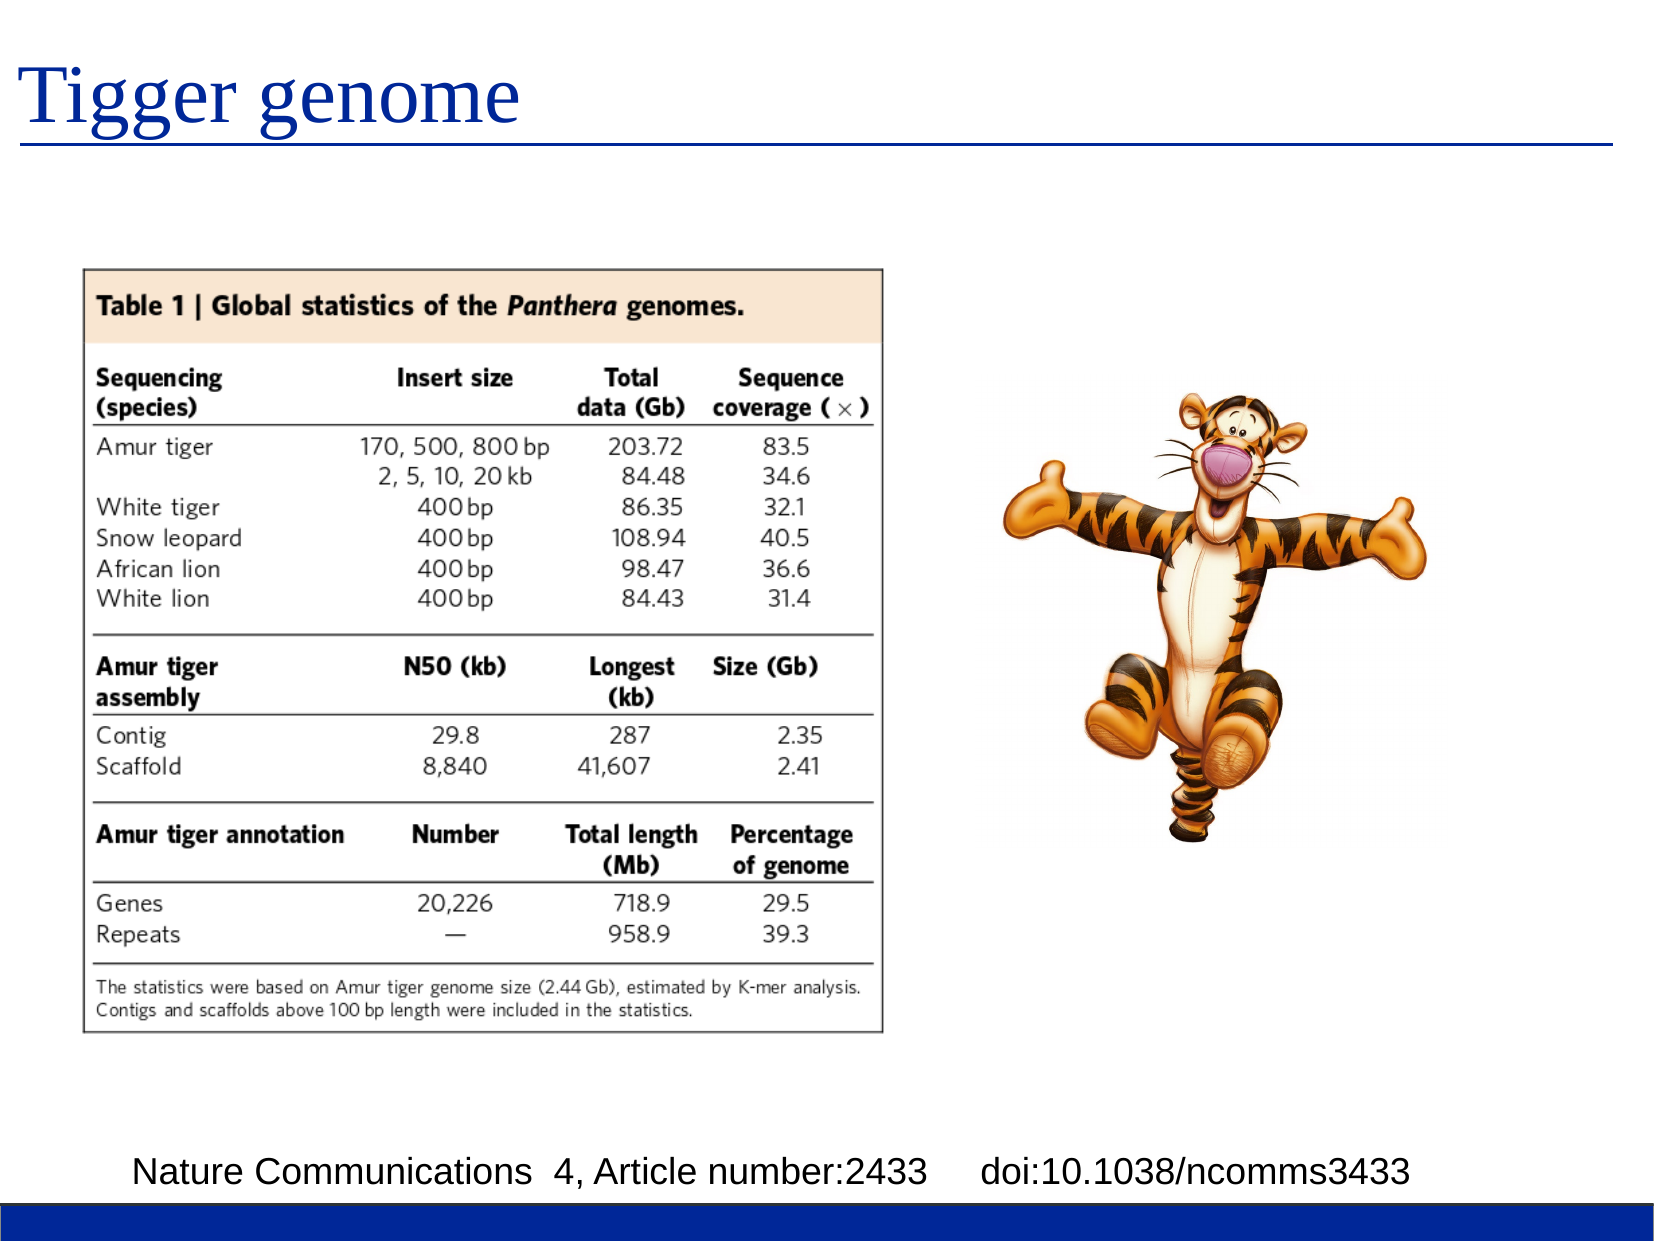

# Tigger genome
 Nature Communications 4, Article number:2433 doi:10.1038/ncomms3433